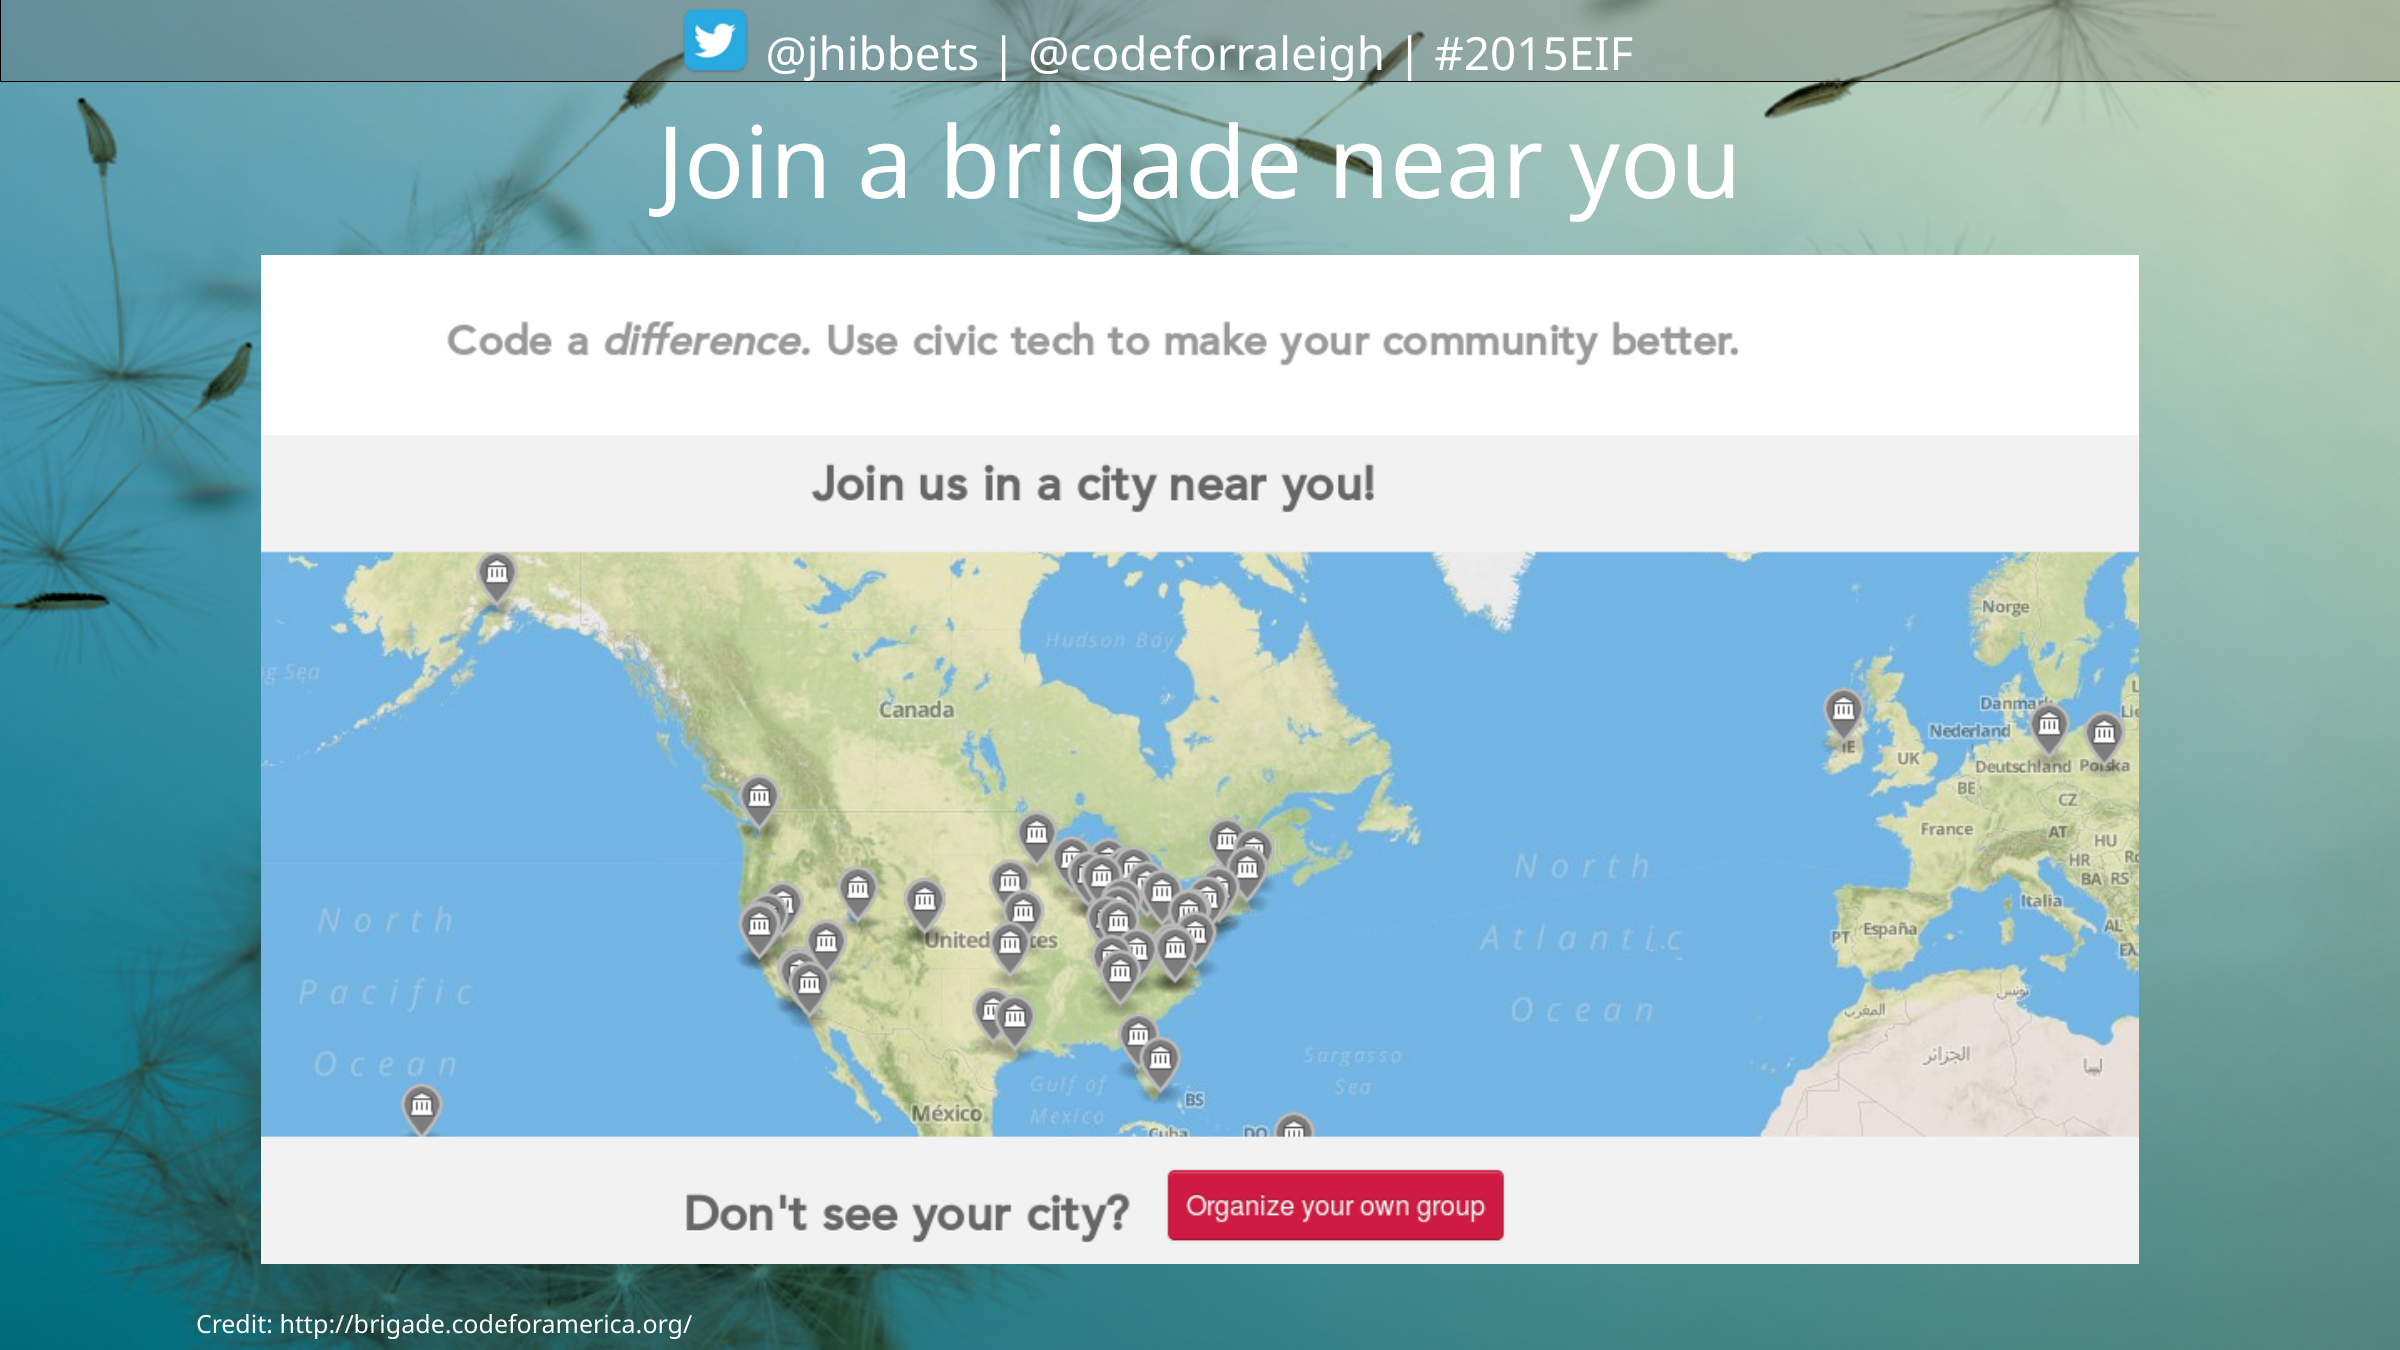

# Join a brigade near you
Credit: http://brigade.codeforamerica.org/